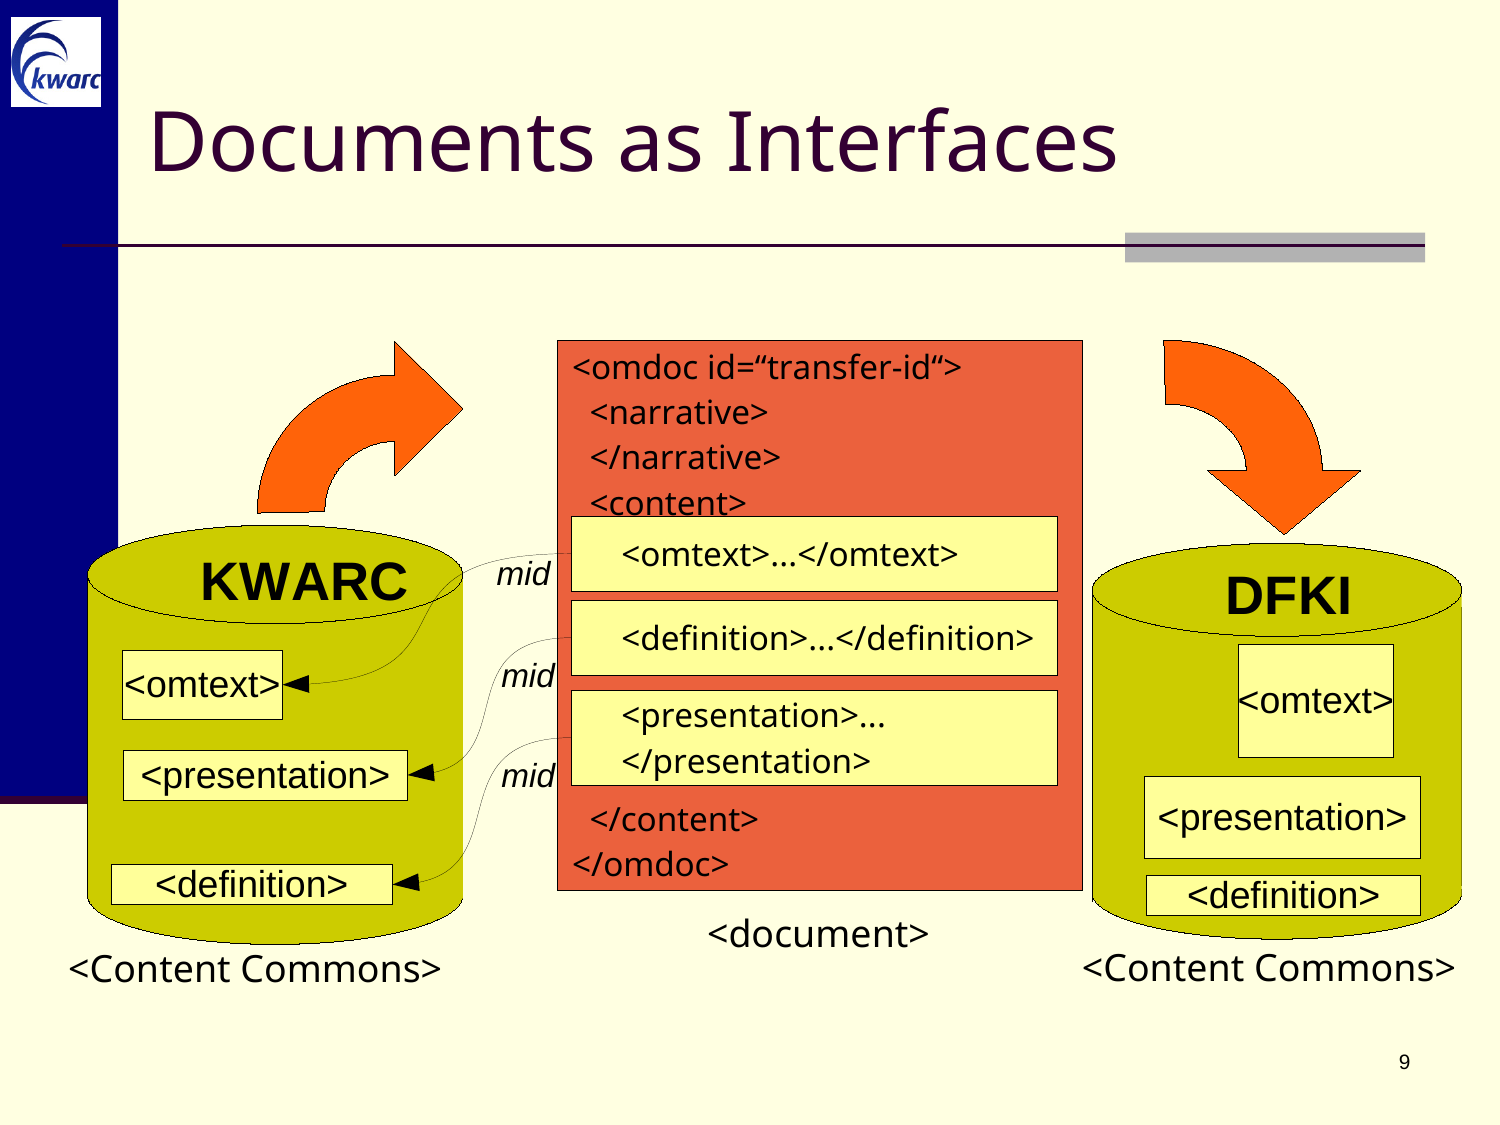

# Documents as Interfaces
 DFKI
<omtext>
<presentation>
<definition>
<Content Commons>
<omdoc id=“transfer-id“>
 <narrative>
 </narrative>
 <content>
 </content>
</omdoc>
 <omtext>...</omtext>
 <definition>...</definition>
 <presentation>...
 </presentation>
<document>
KWARC
<omtext>
<presentation>
<definition>
<Content Commons>
mid
mid
mid
9